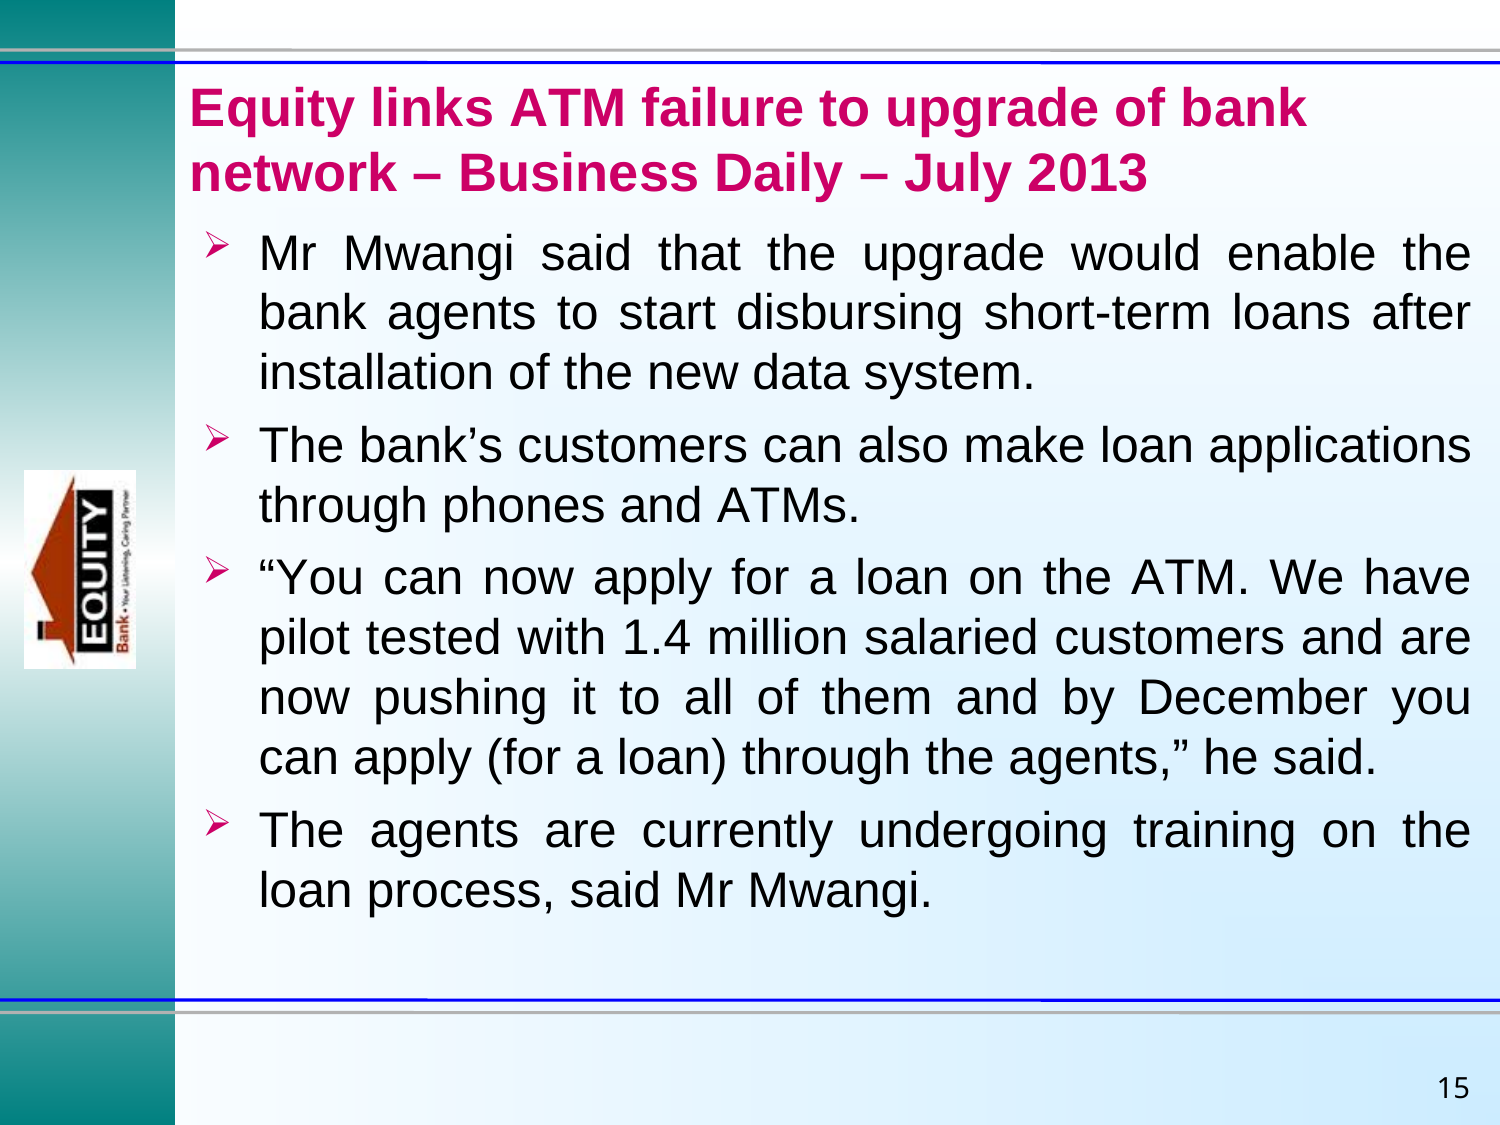

Equity links ATM failure to upgrade of bank network – Business Daily – July 2013
Mr Mwangi said that the upgrade would enable the bank agents to start disbursing short-term loans after installation of the new data system.
The bank’s customers can also make loan applications through phones and ATMs.
“You can now apply for a loan on the ATM. We have pilot tested with 1.4 million salaried customers and are now pushing it to all of them and by December you can apply (for a loan) through the agents,” he said.
The agents are currently undergoing training on the loan process, said Mr Mwangi.